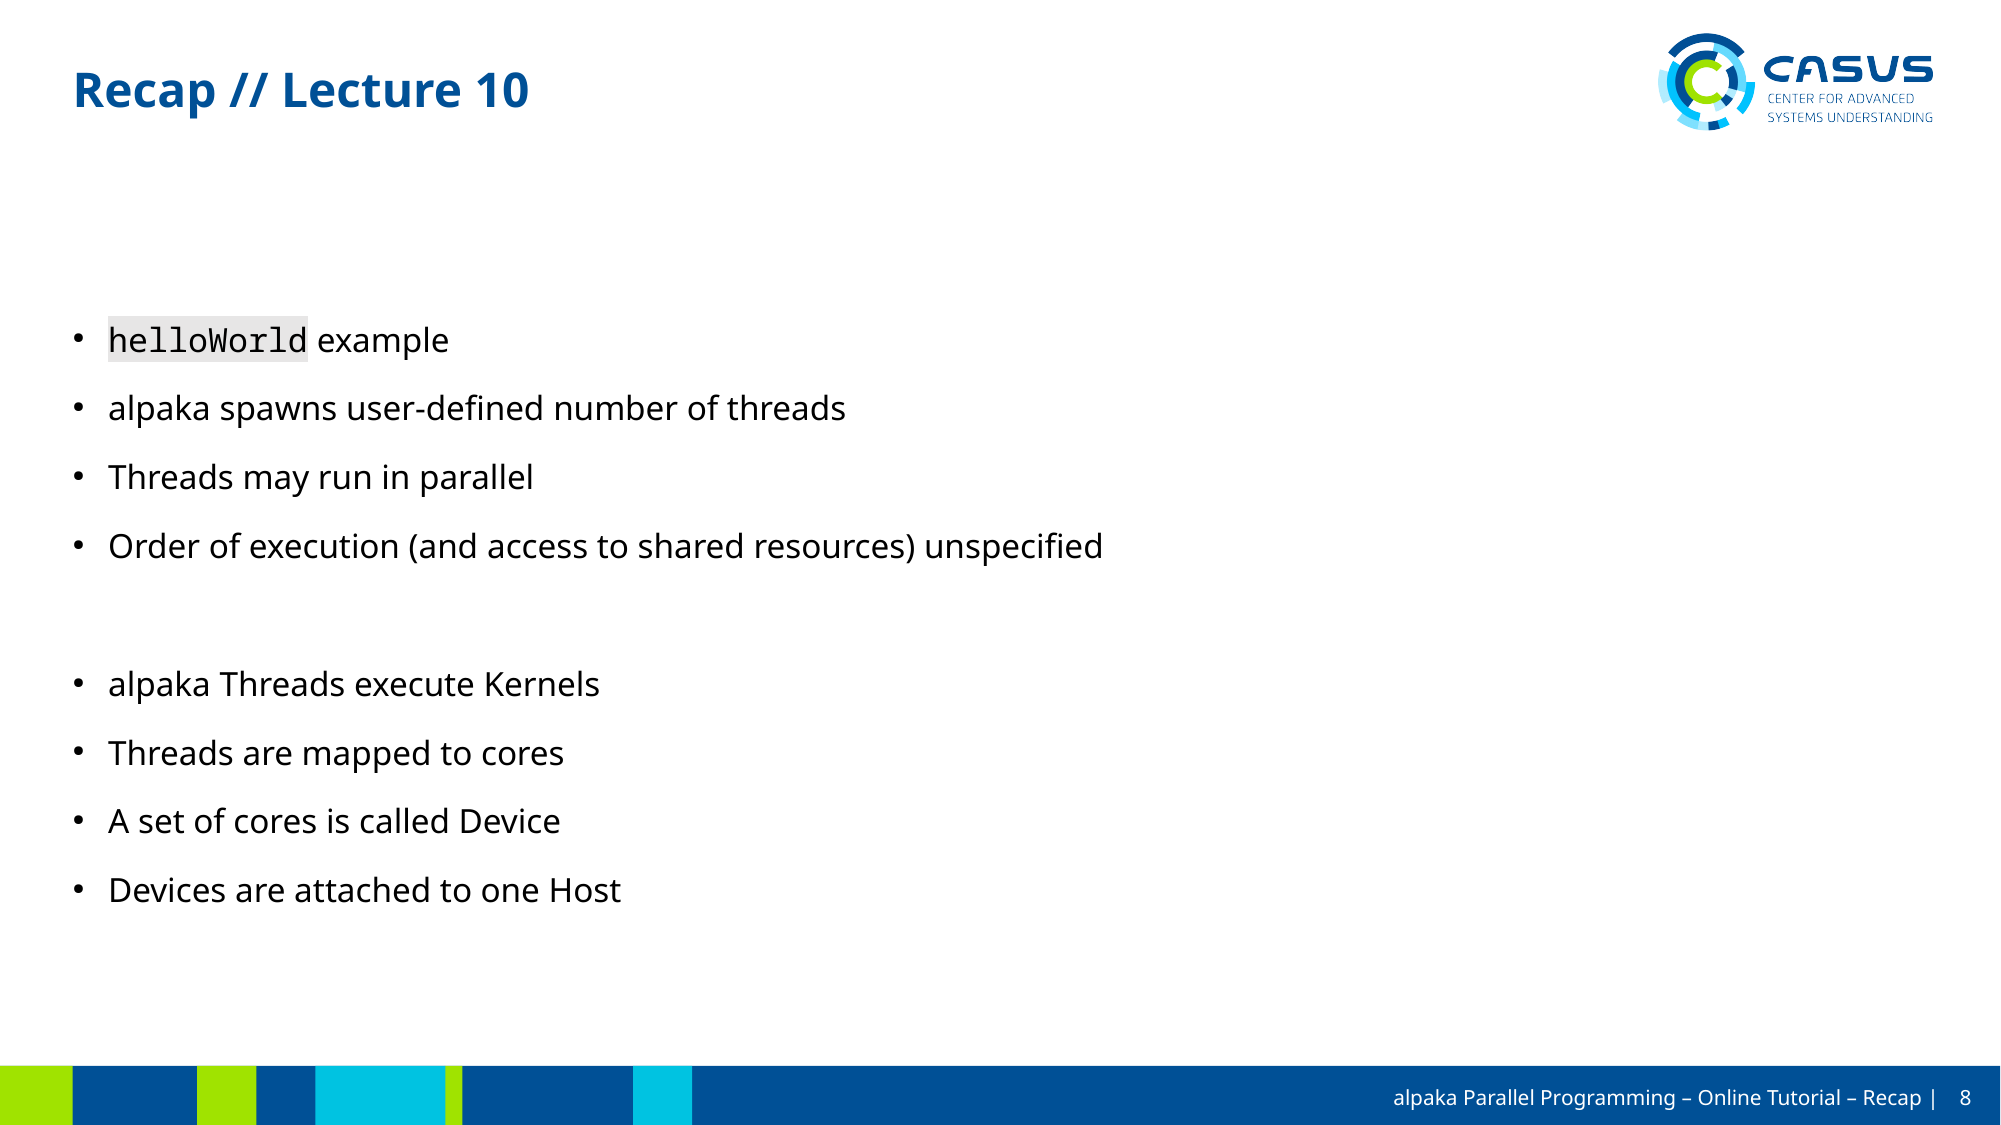

# Recap // Lecture 10
helloWorld example
alpaka spawns user-defined number of threads
Threads may run in parallel
Order of execution (and access to shared resources) unspecified
alpaka Threads execute Kernels
Threads are mapped to cores
A set of cores is called Device
Devices are attached to one Host
alpaka Parallel Programming – Online Tutorial – Recap
8